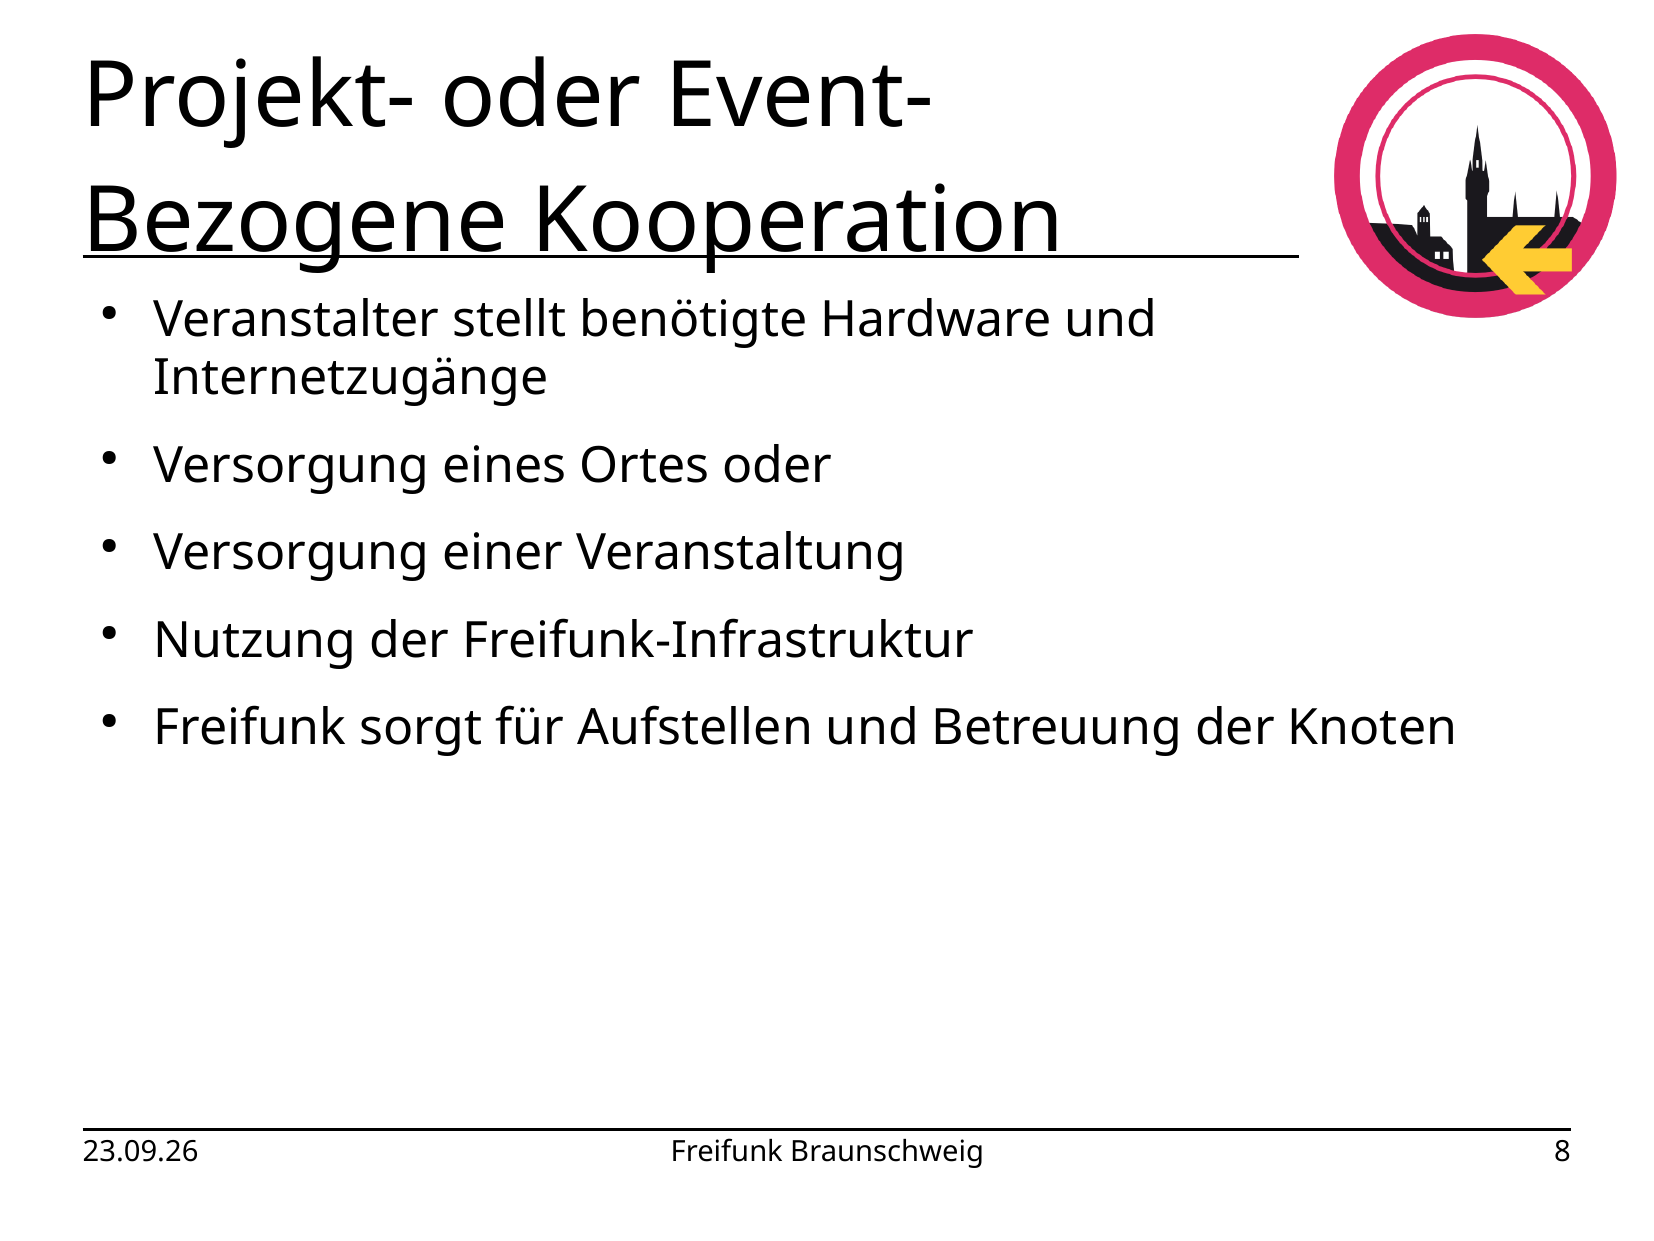

# Projekt- oder Event-Bezogene Kooperation
Veranstalter stellt benötigte Hardware und
Internetzugänge
Versorgung eines Ortes oder
Versorgung einer Veranstaltung
Nutzung der Freifunk-Infrastruktur
Freifunk sorgt für Aufstellen und Betreuung der Knoten
Freifunk Braunschweig
8